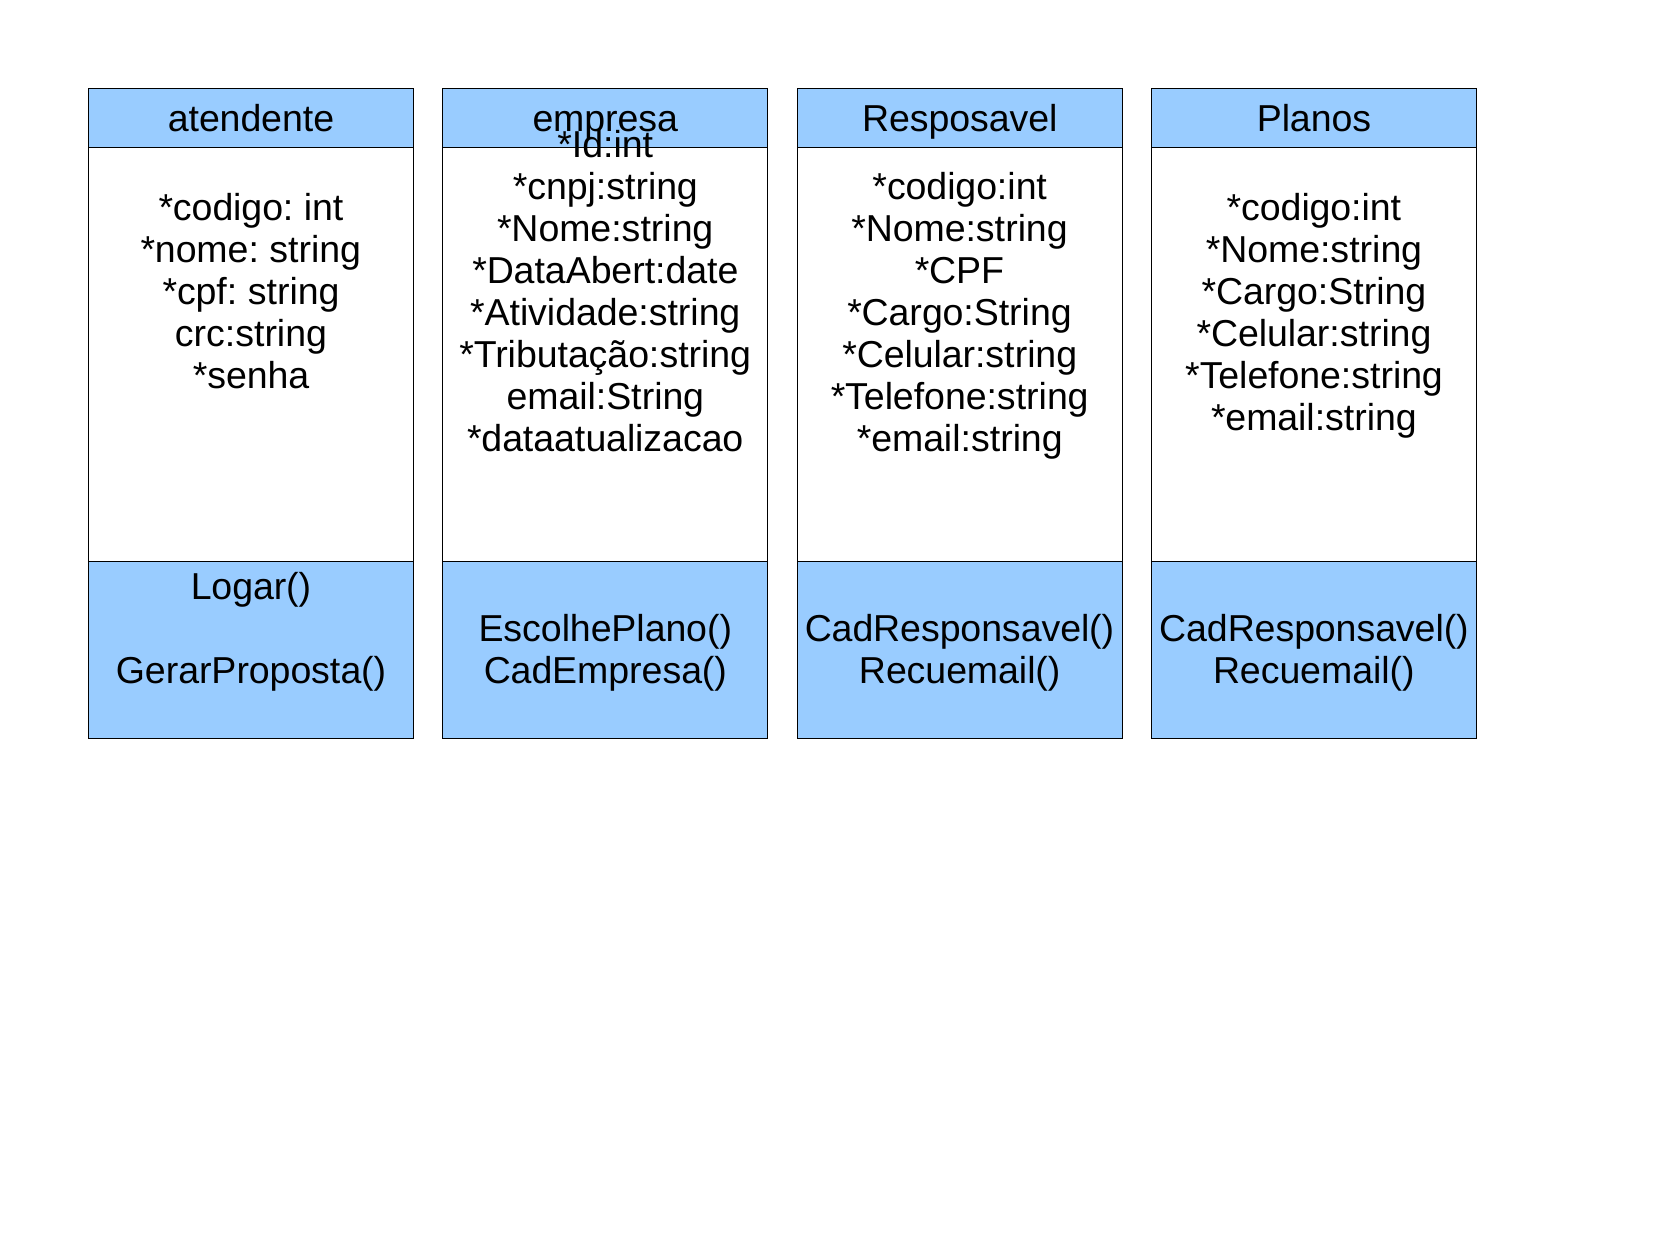

atendente
empresa
Resposavel
Planos
*codigo: int
*nome: string
*cpf: string
crc:string
*senha
*Id:int
*cnpj:string
*Nome:string
*DataAbert:date
*Atividade:string
*Tributação:string
email:String
*dataatualizacao
*codigo:int
*Nome:string
*CPF
*Cargo:String
*Celular:string
*Telefone:string
*email:string
*codigo:int
*Nome:string
*Cargo:String
*Celular:string
*Telefone:string
*email:string
Logar()
GerarProposta()
EscolhePlano()
CadEmpresa()
CadResponsavel()
Recuemail()
CadResponsavel()
Recuemail()